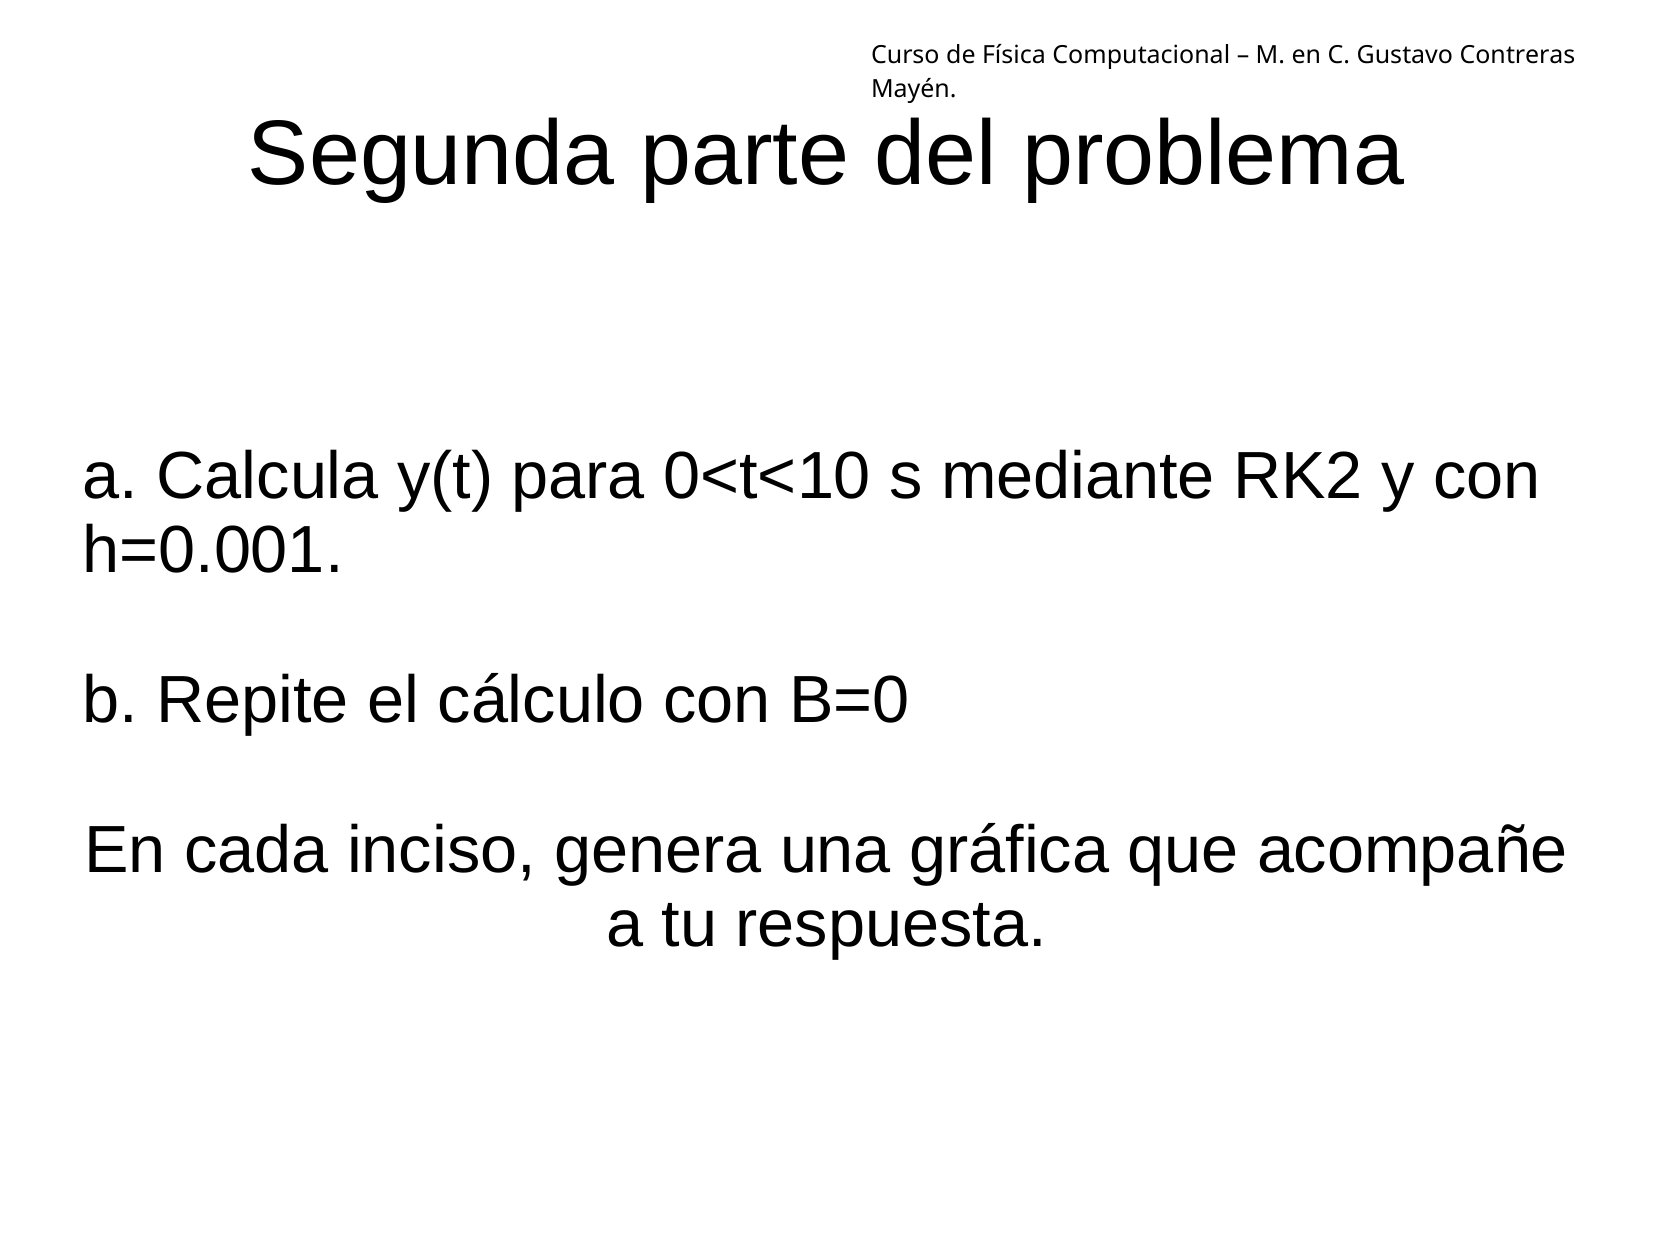

# Segunda parte del problema
a. Calcula y(t) para 0<t<10 s mediante RK2 y con h=0.001.
b. Repite el cálculo con B=0
En cada inciso, genera una gráfica que acompañe a tu respuesta.